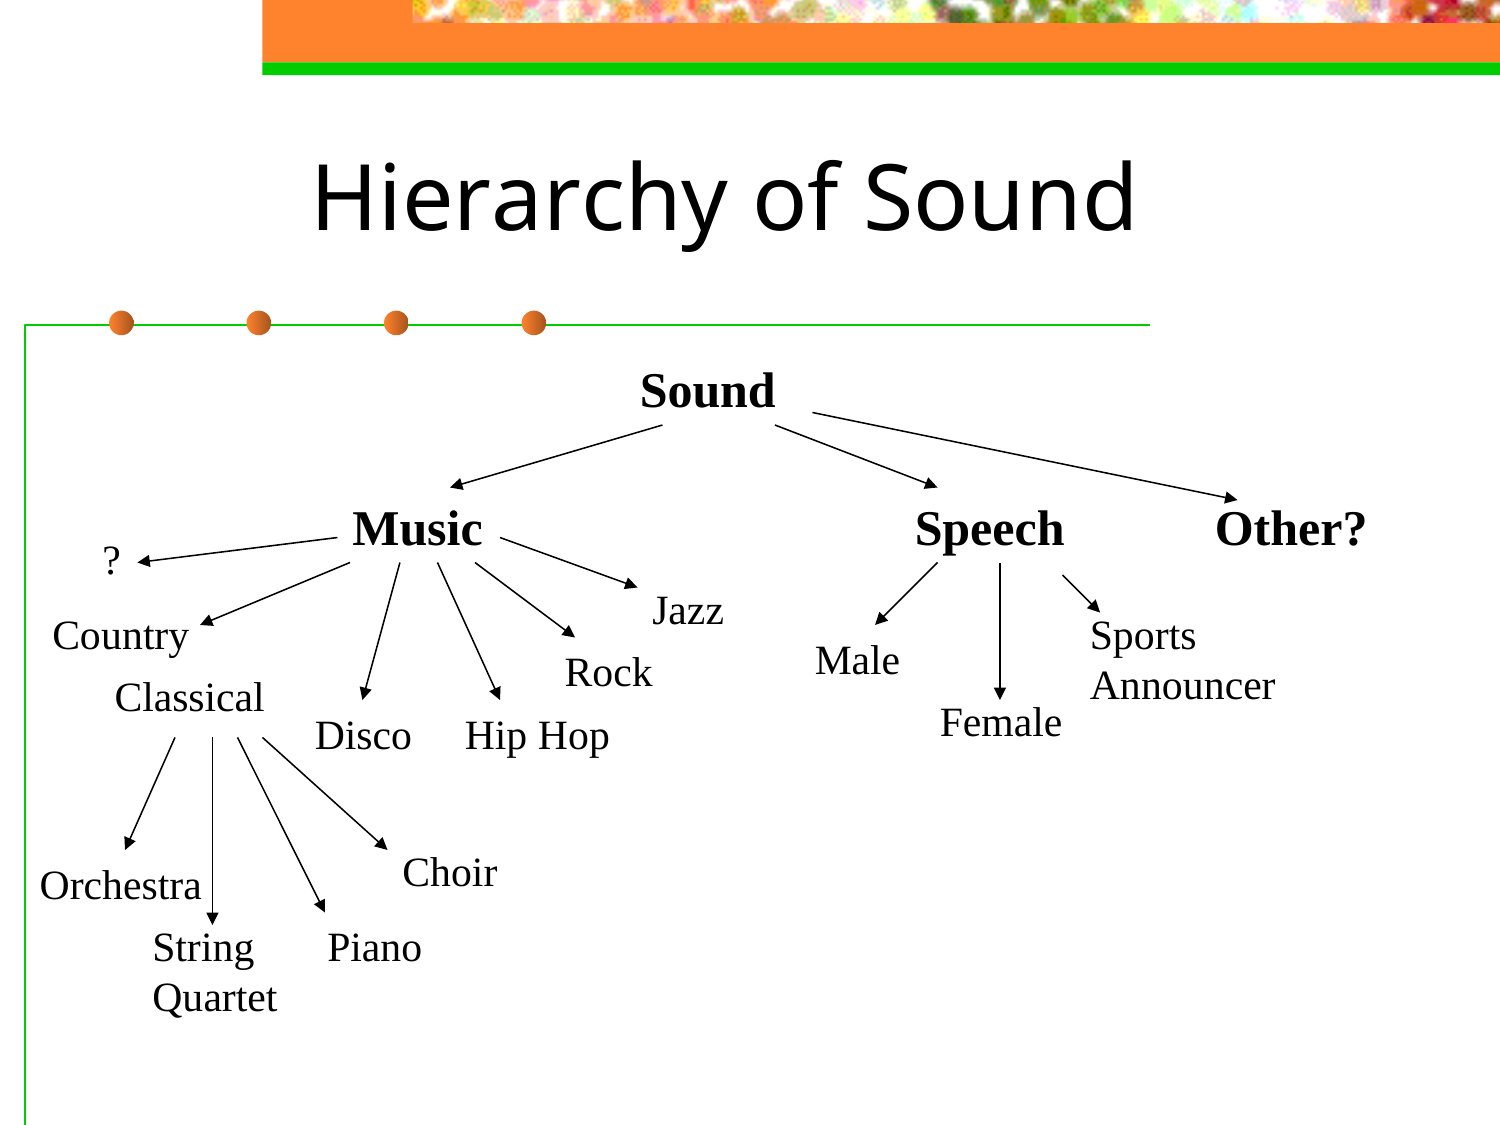

# Hierarchy of Sound
Sound
Music
Speech
Other?
?
Jazz
Country
Sports
Announcer
Male
Rock
Classical
Female
Disco
Hip Hop
Choir
Orchestra
String
Quartet
Piano